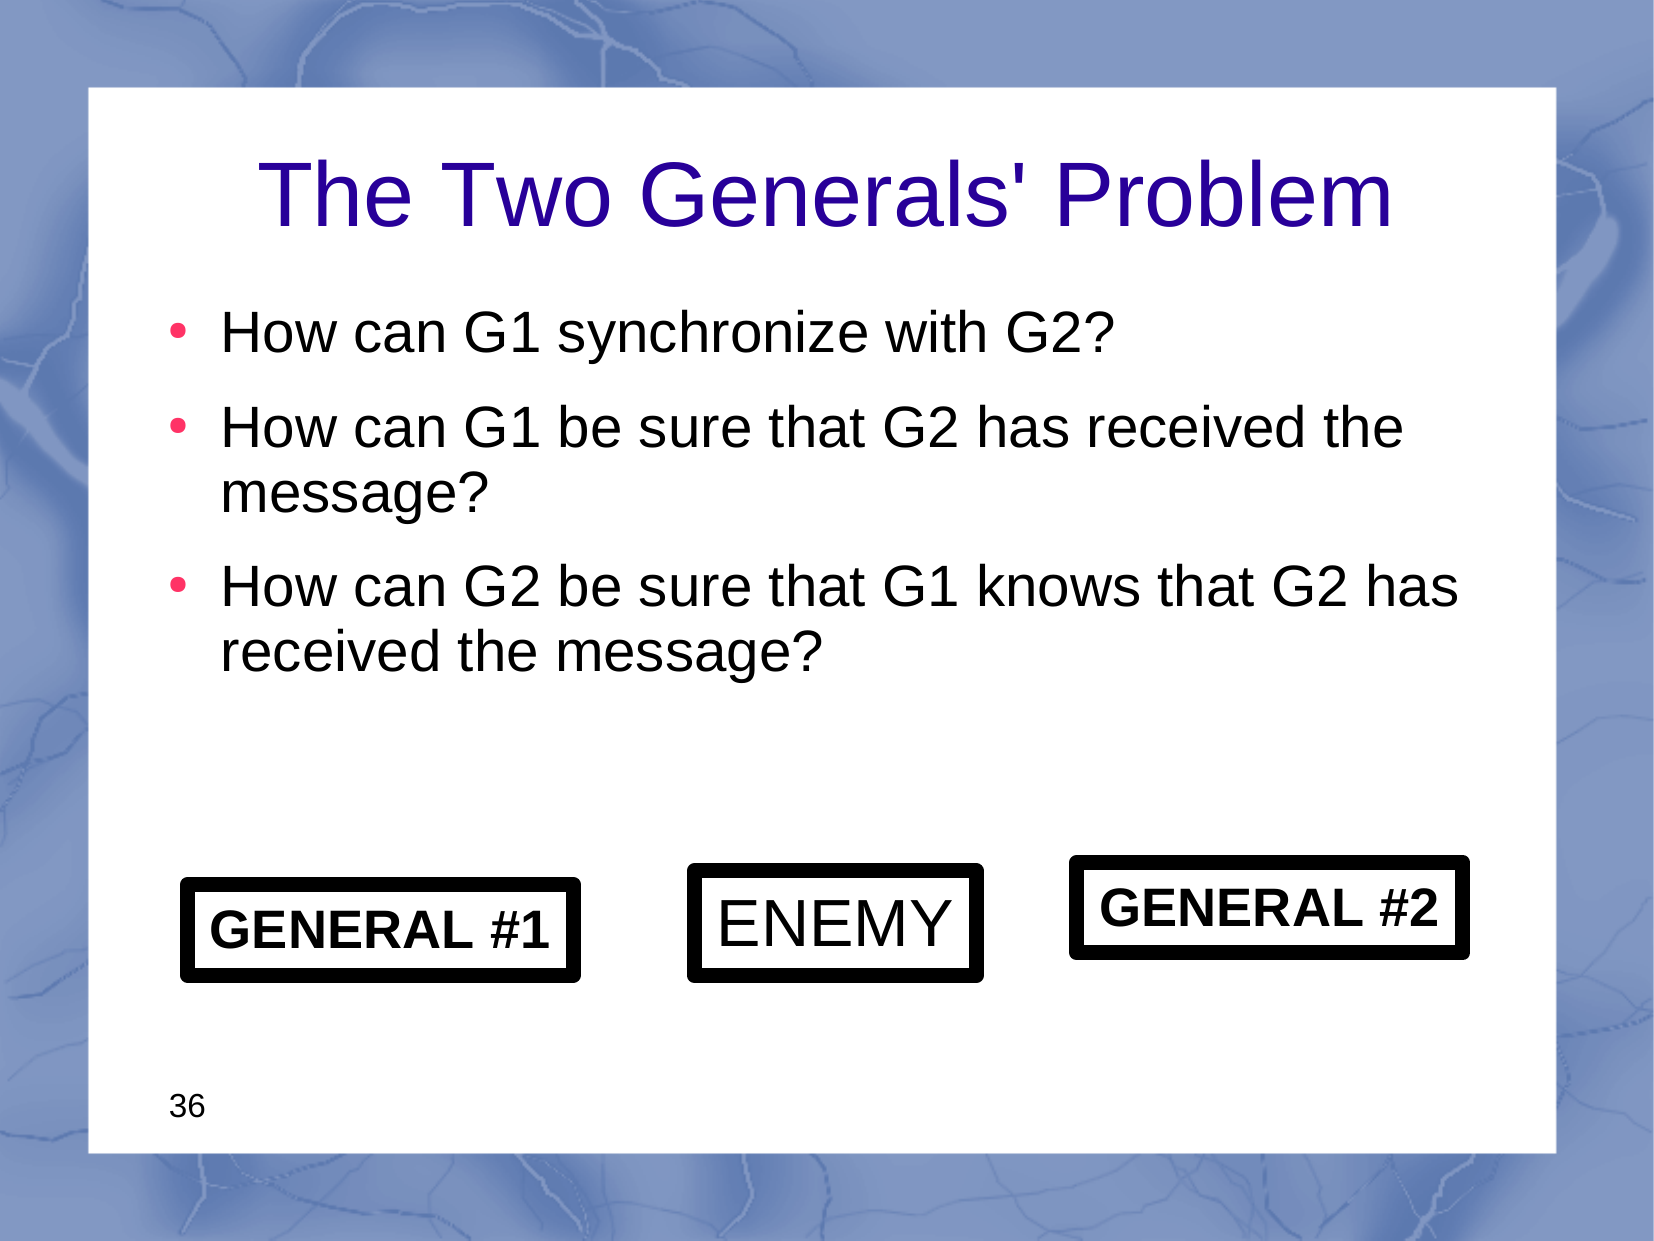

# The Two Generals' Problem
How can G1 synchronize with G2?
How can G1 be sure that G2 has received the message?
How can G2 be sure that G1 knows that G2 has received the message?
GENERAL #2
ENEMY
GENERAL #1
36